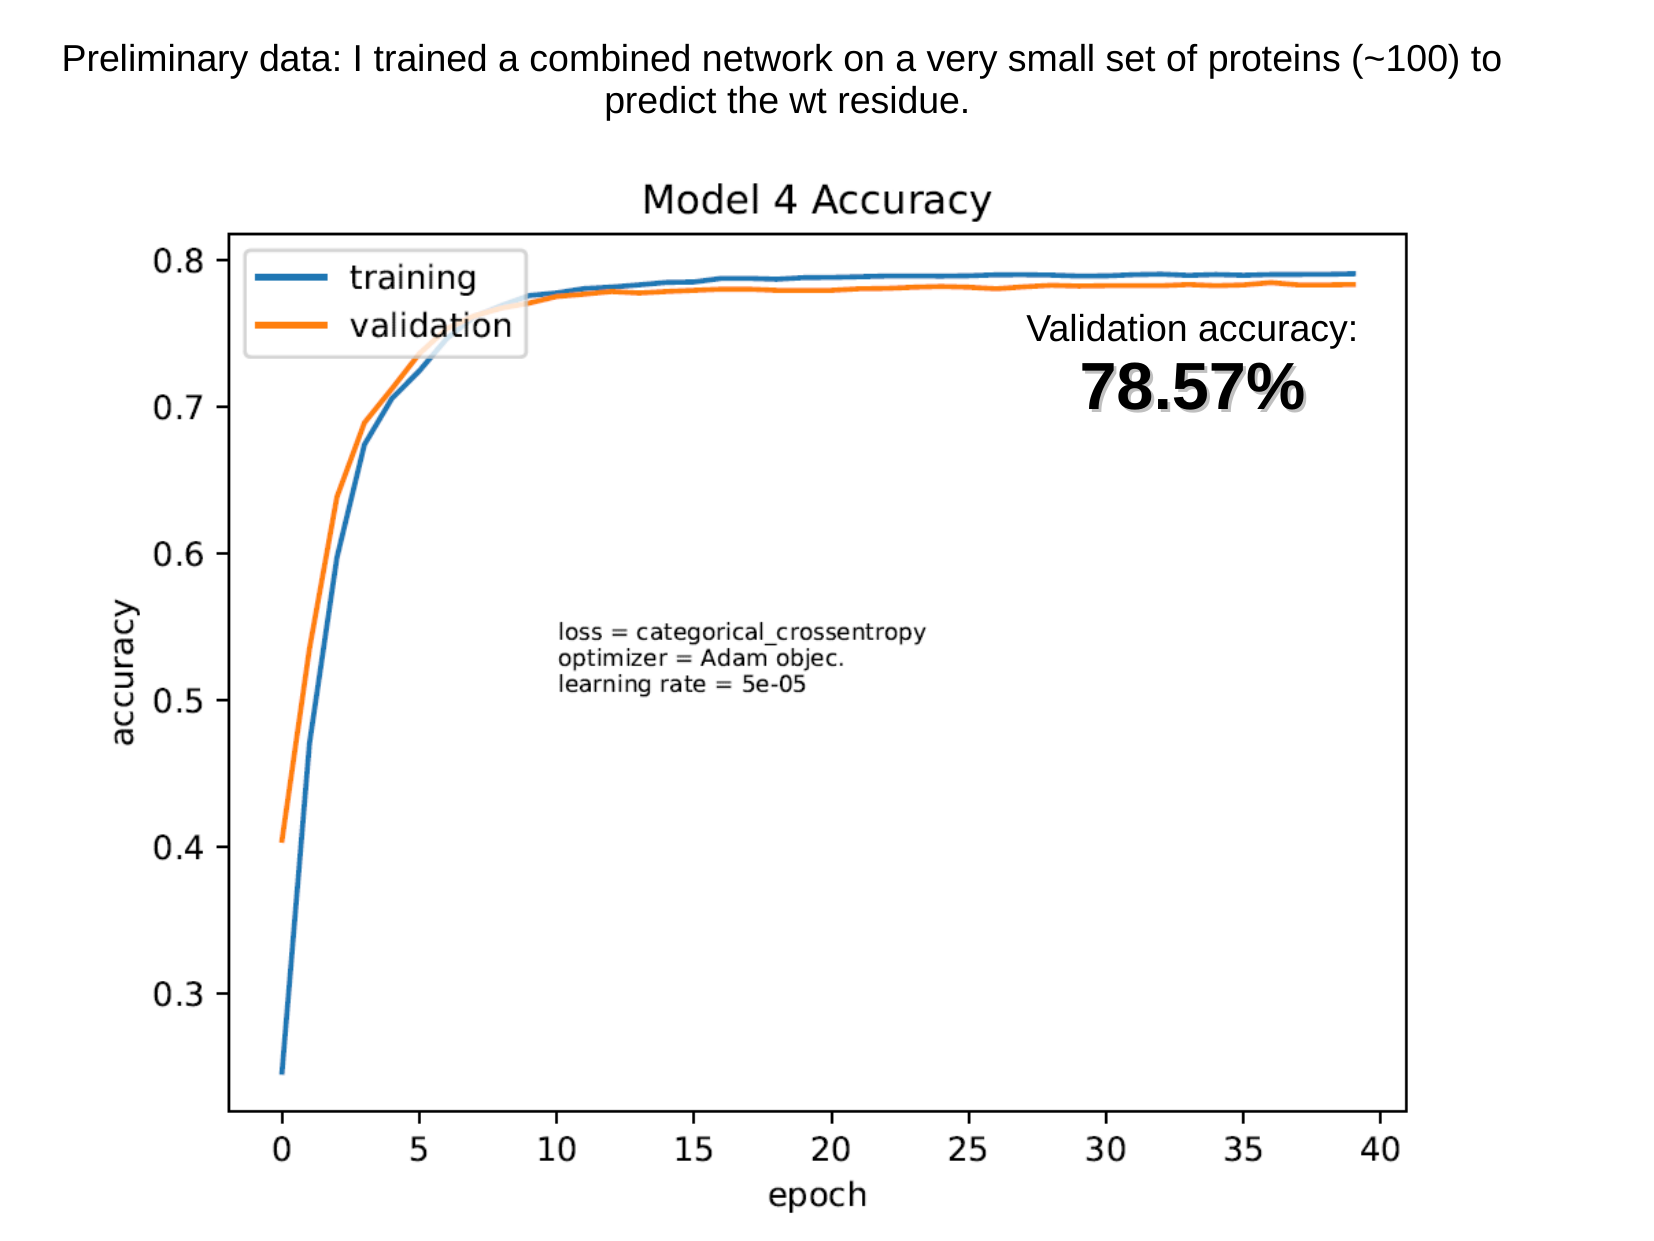

Preliminary data: I trained a combined network on a very small set of proteins (~100) to
predict the wt residue.
Validation accuracy: 78.57%